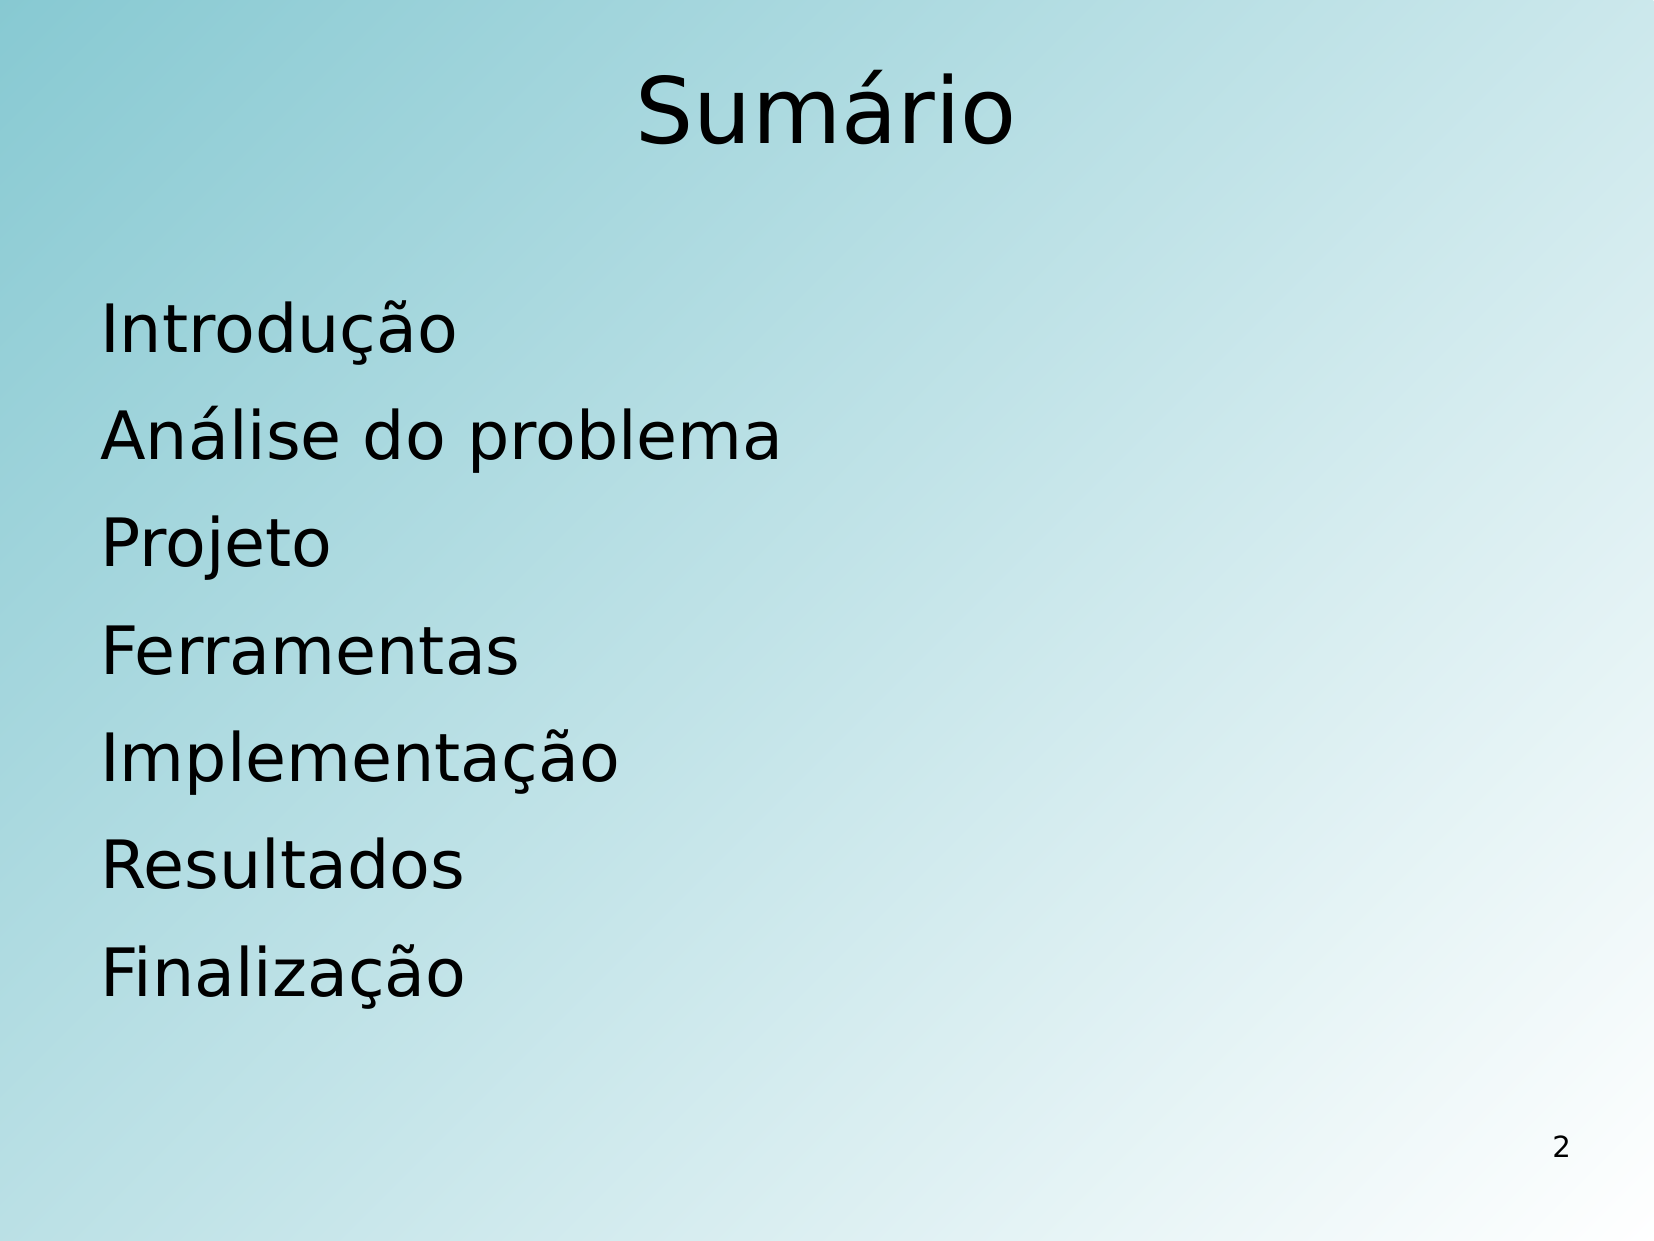

# Sumário
Introdução
Análise do problema
Projeto
Ferramentas
Implementação
Resultados
Finalização
2